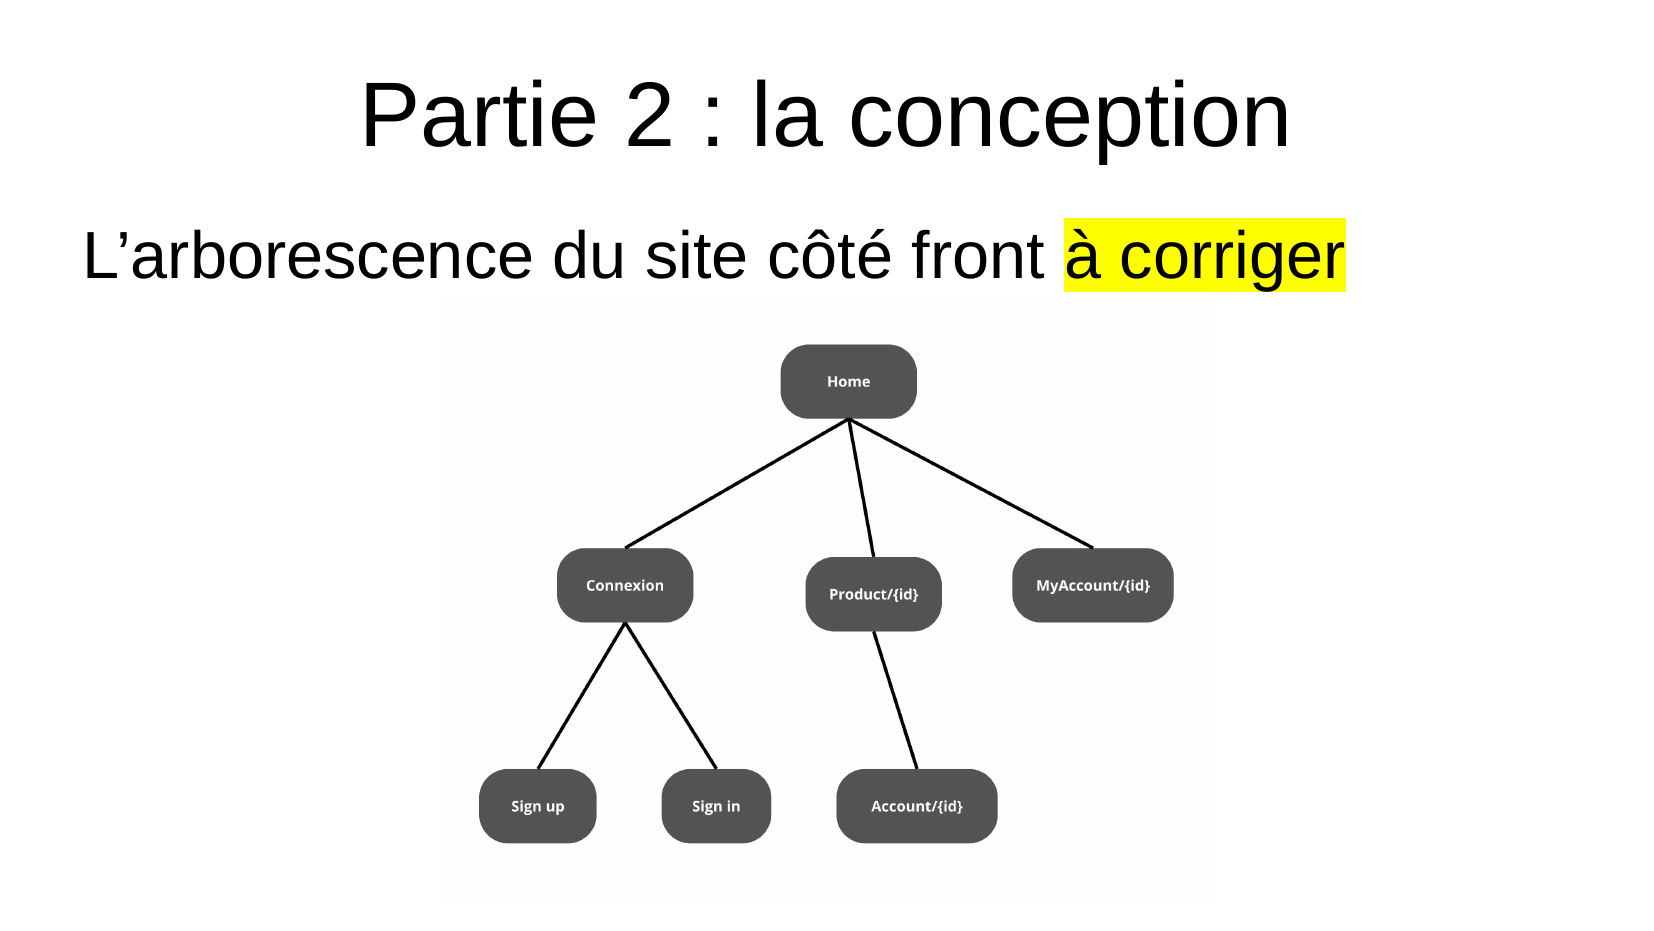

# Partie 2 : la conception
L’arborescence du site côté front à corriger